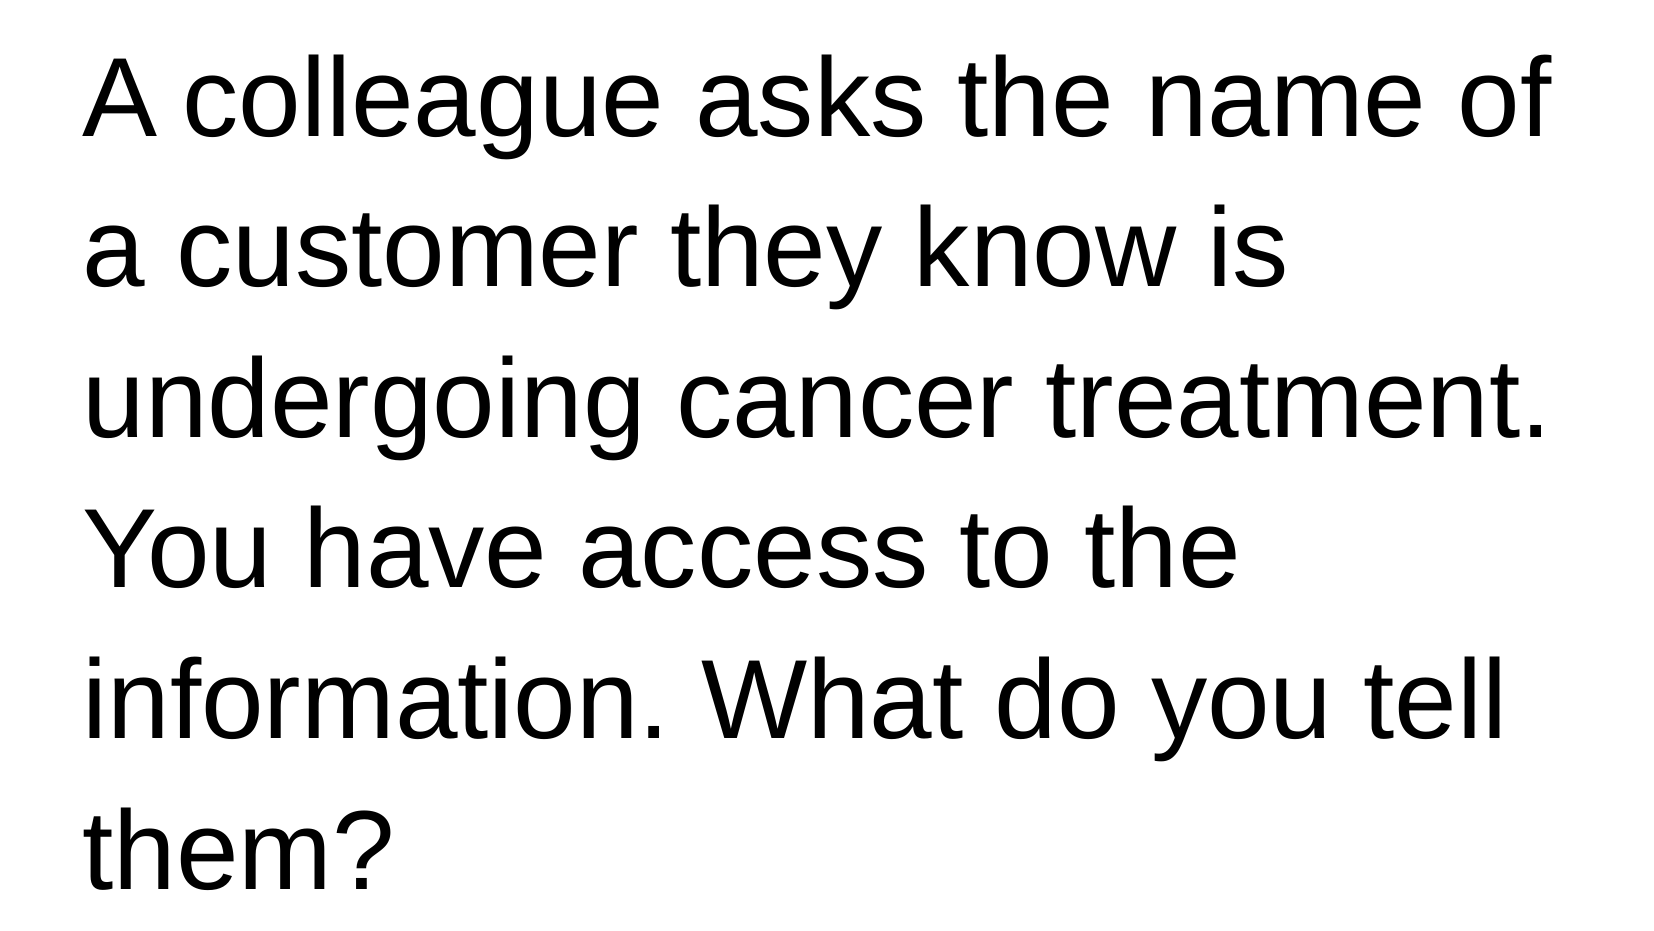

# A colleague asks the name of a customer they know is undergoing cancer treatment. You have access to the information. What do you tell them?